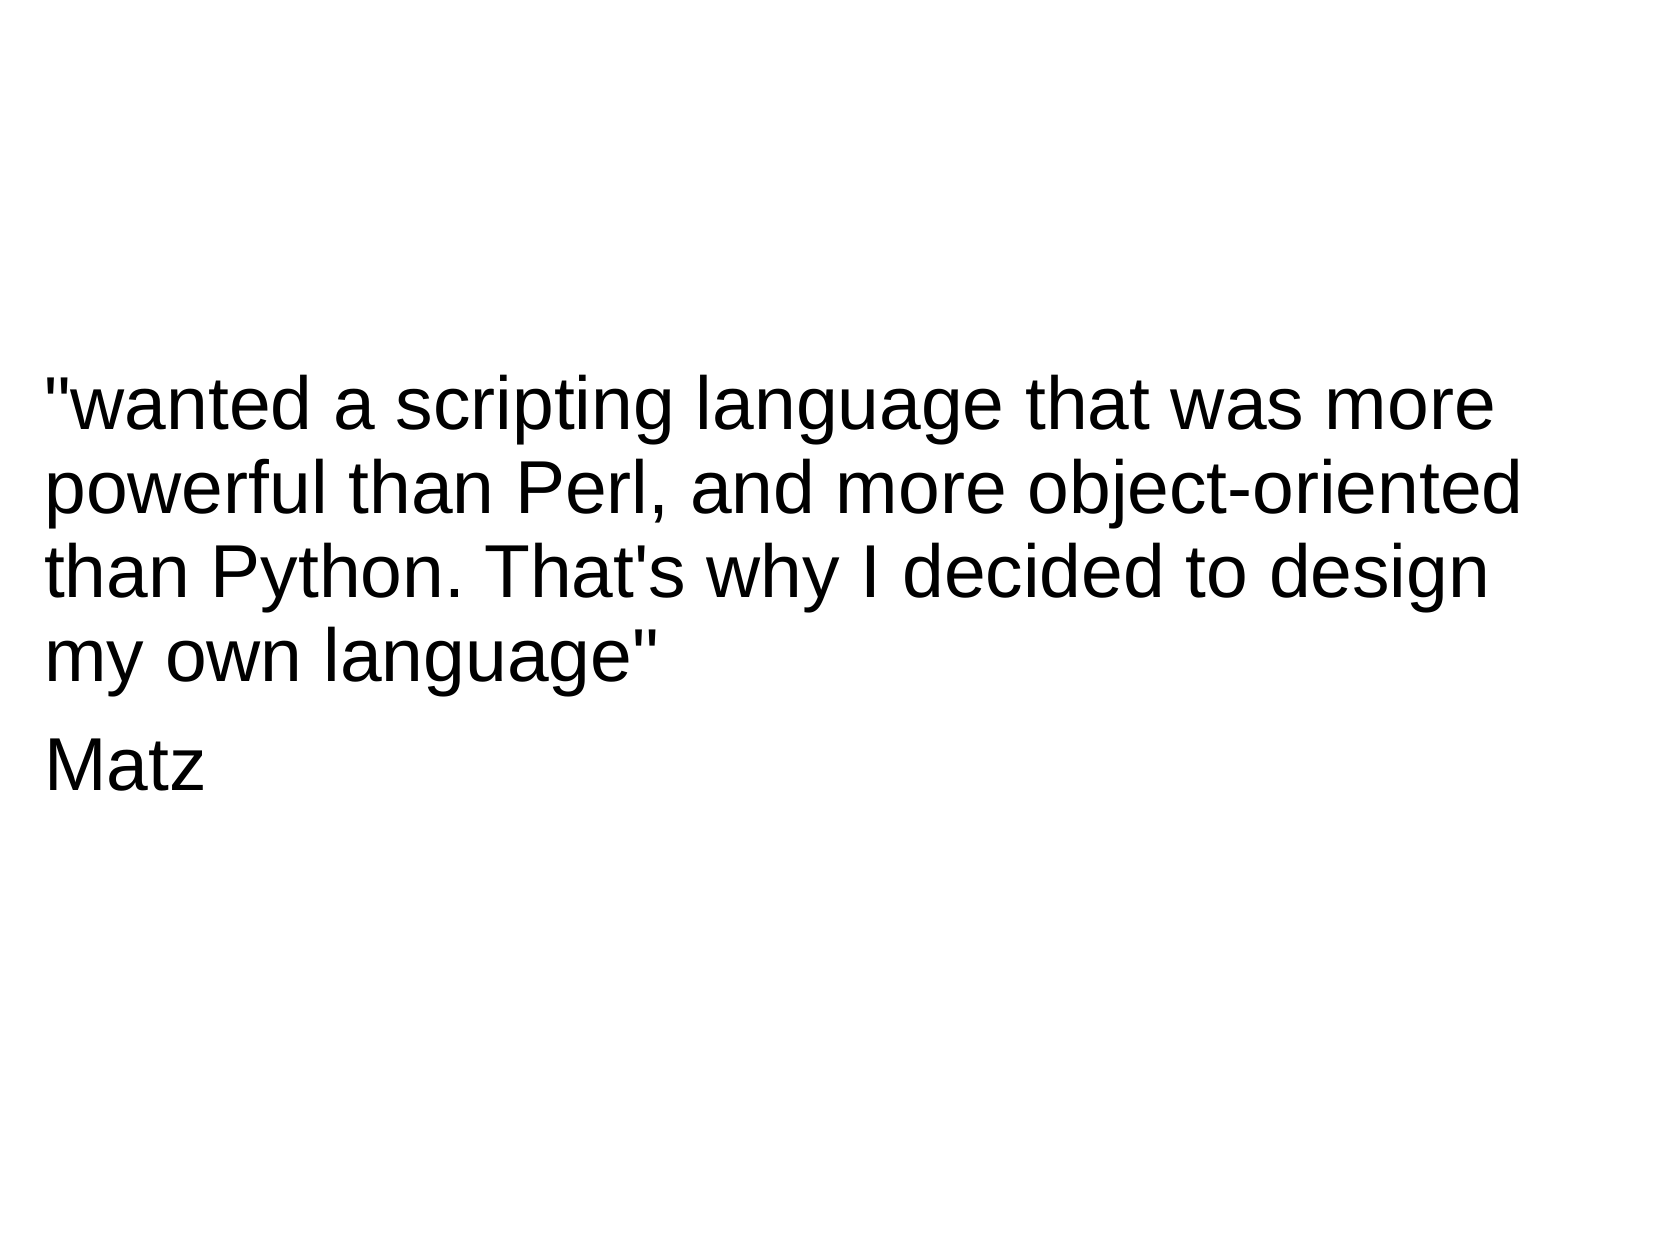

"wanted a scripting language that was more powerful than Perl, and more object-oriented than Python. That's why I decided to design my own language"
Matz